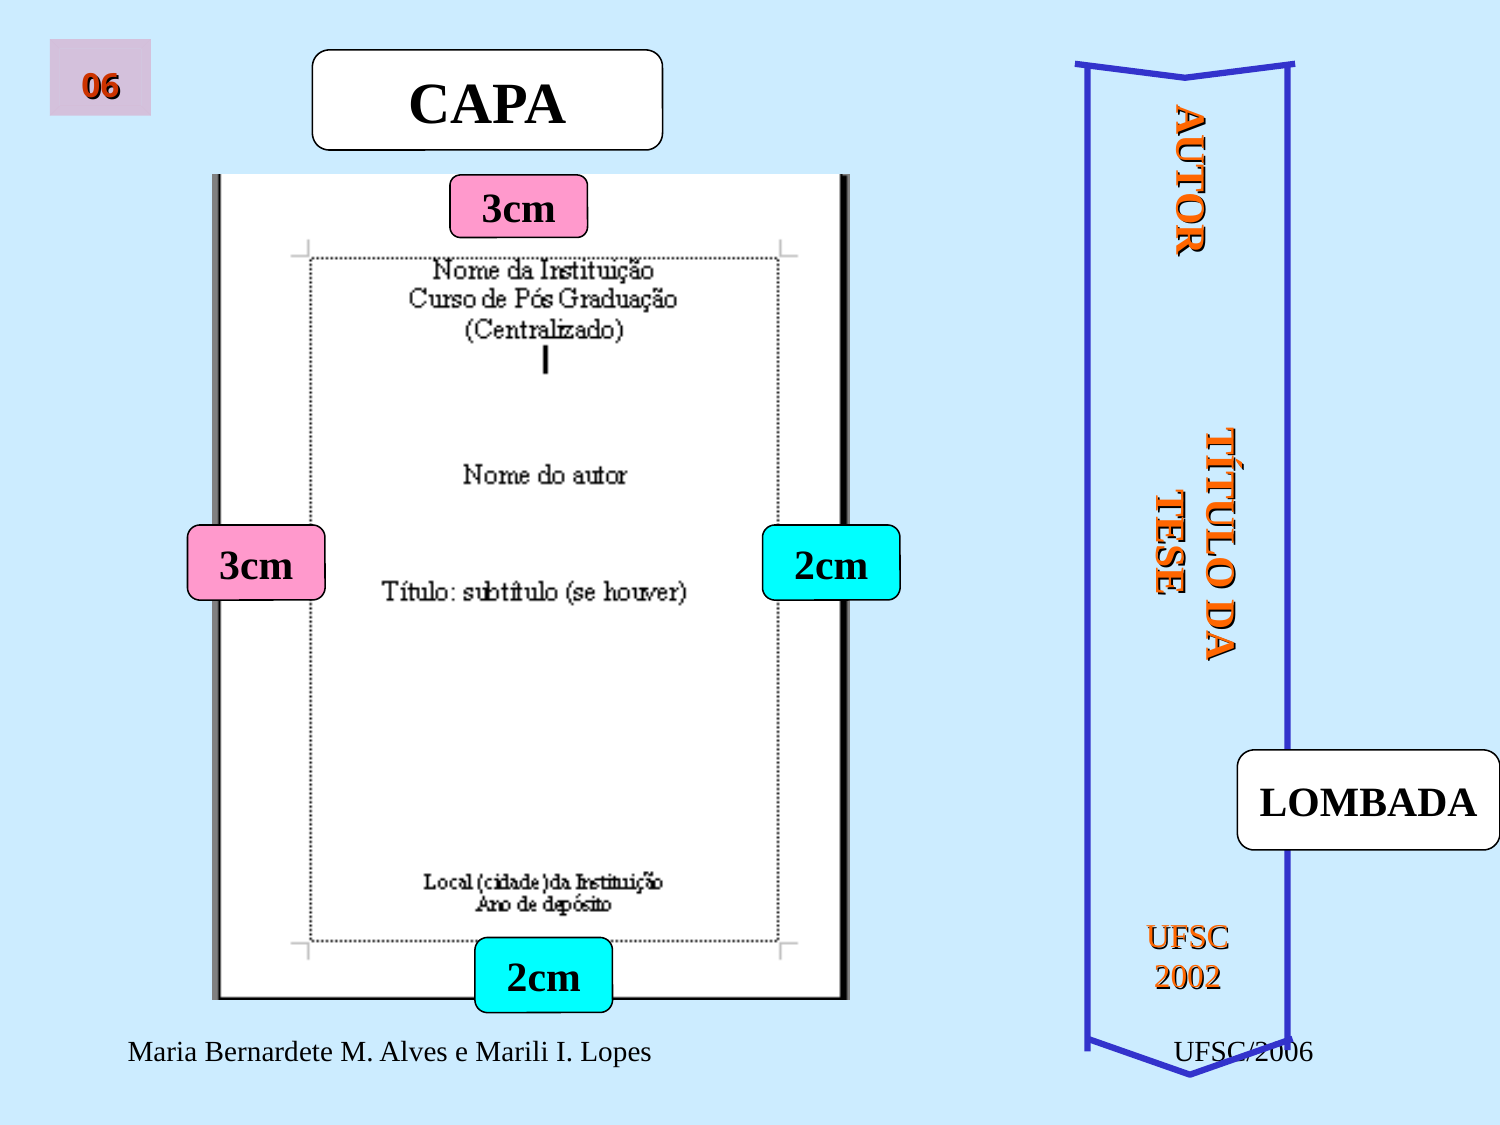

06
CAPA
AUTOR
3cm
TÍTULO DA TESE
3cm
2cm
LOMBADA
UFSC
2002
2cm
Maria Bernardete M. Alves e Marili I. Lopes
UFSC/2006